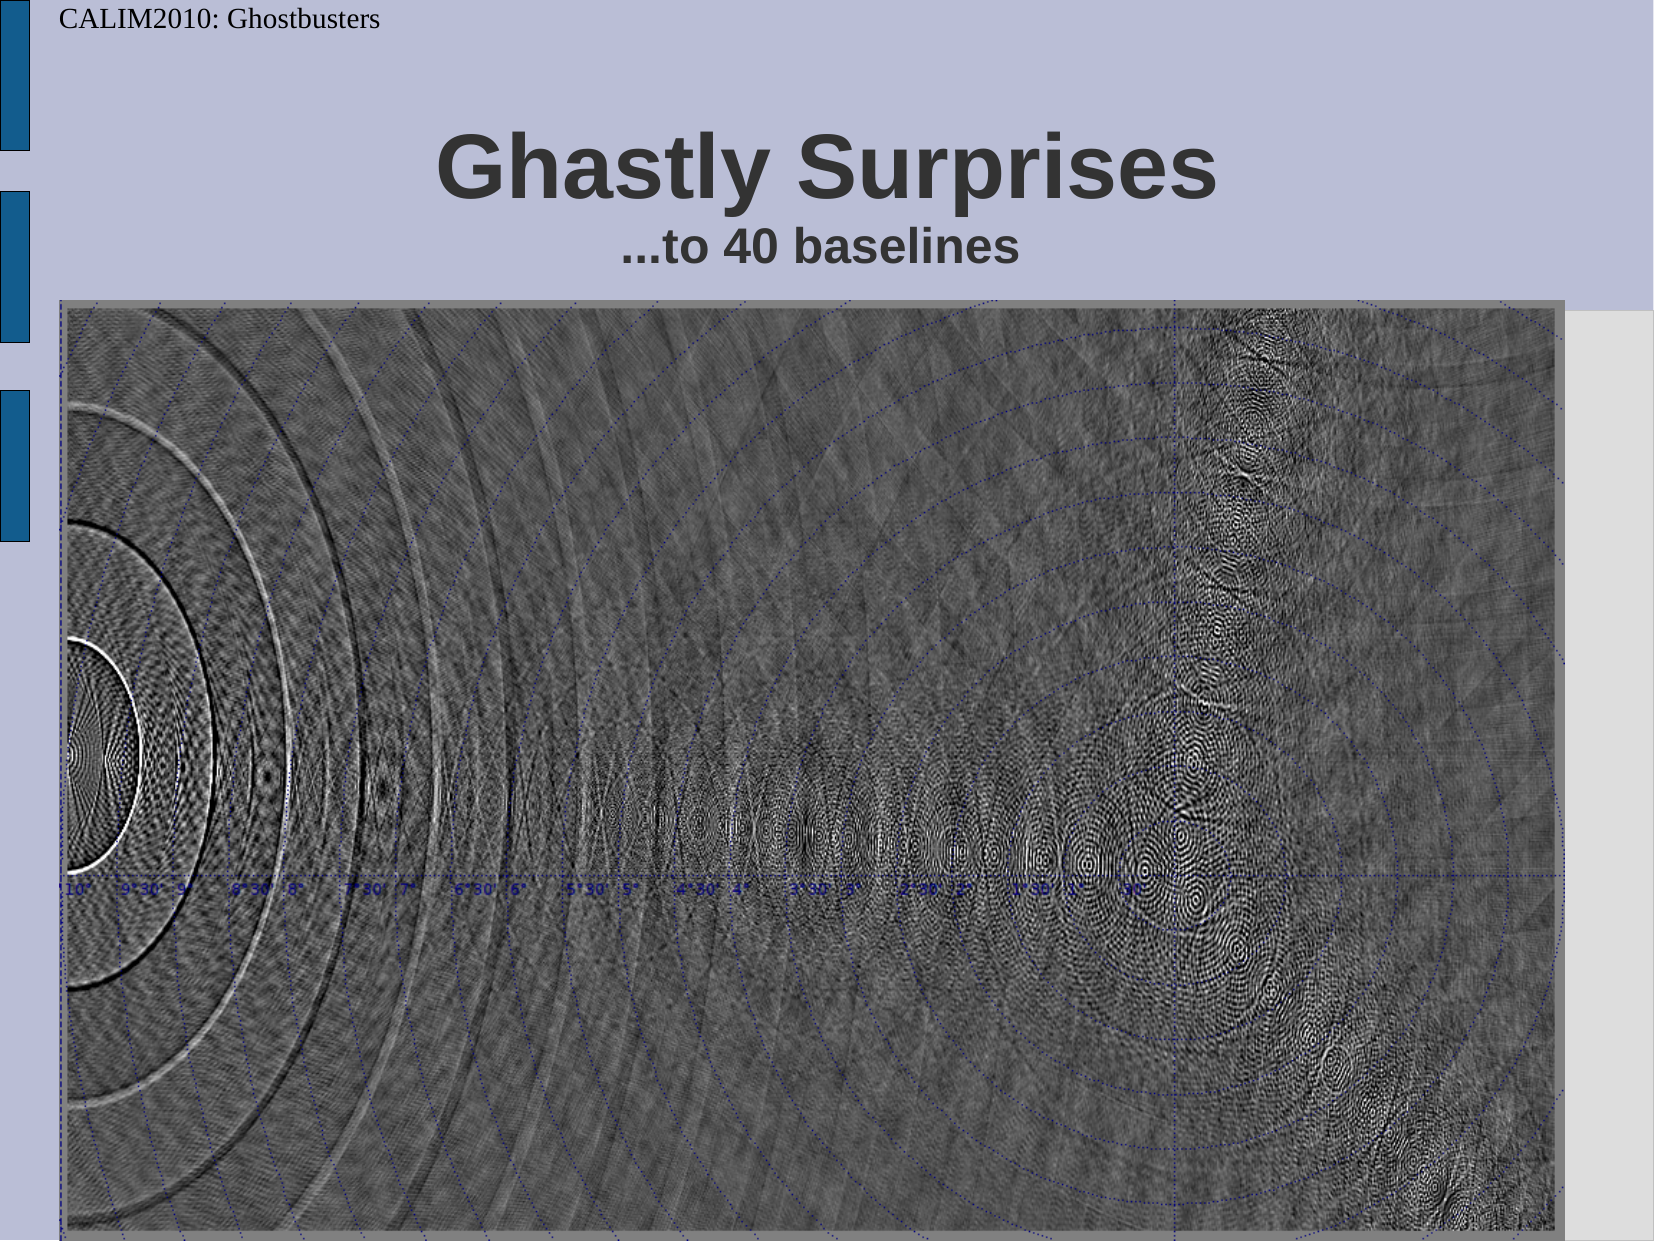

CALIM2010: Ghostbusters
# Ghastly Surprises ...to 40 baselines